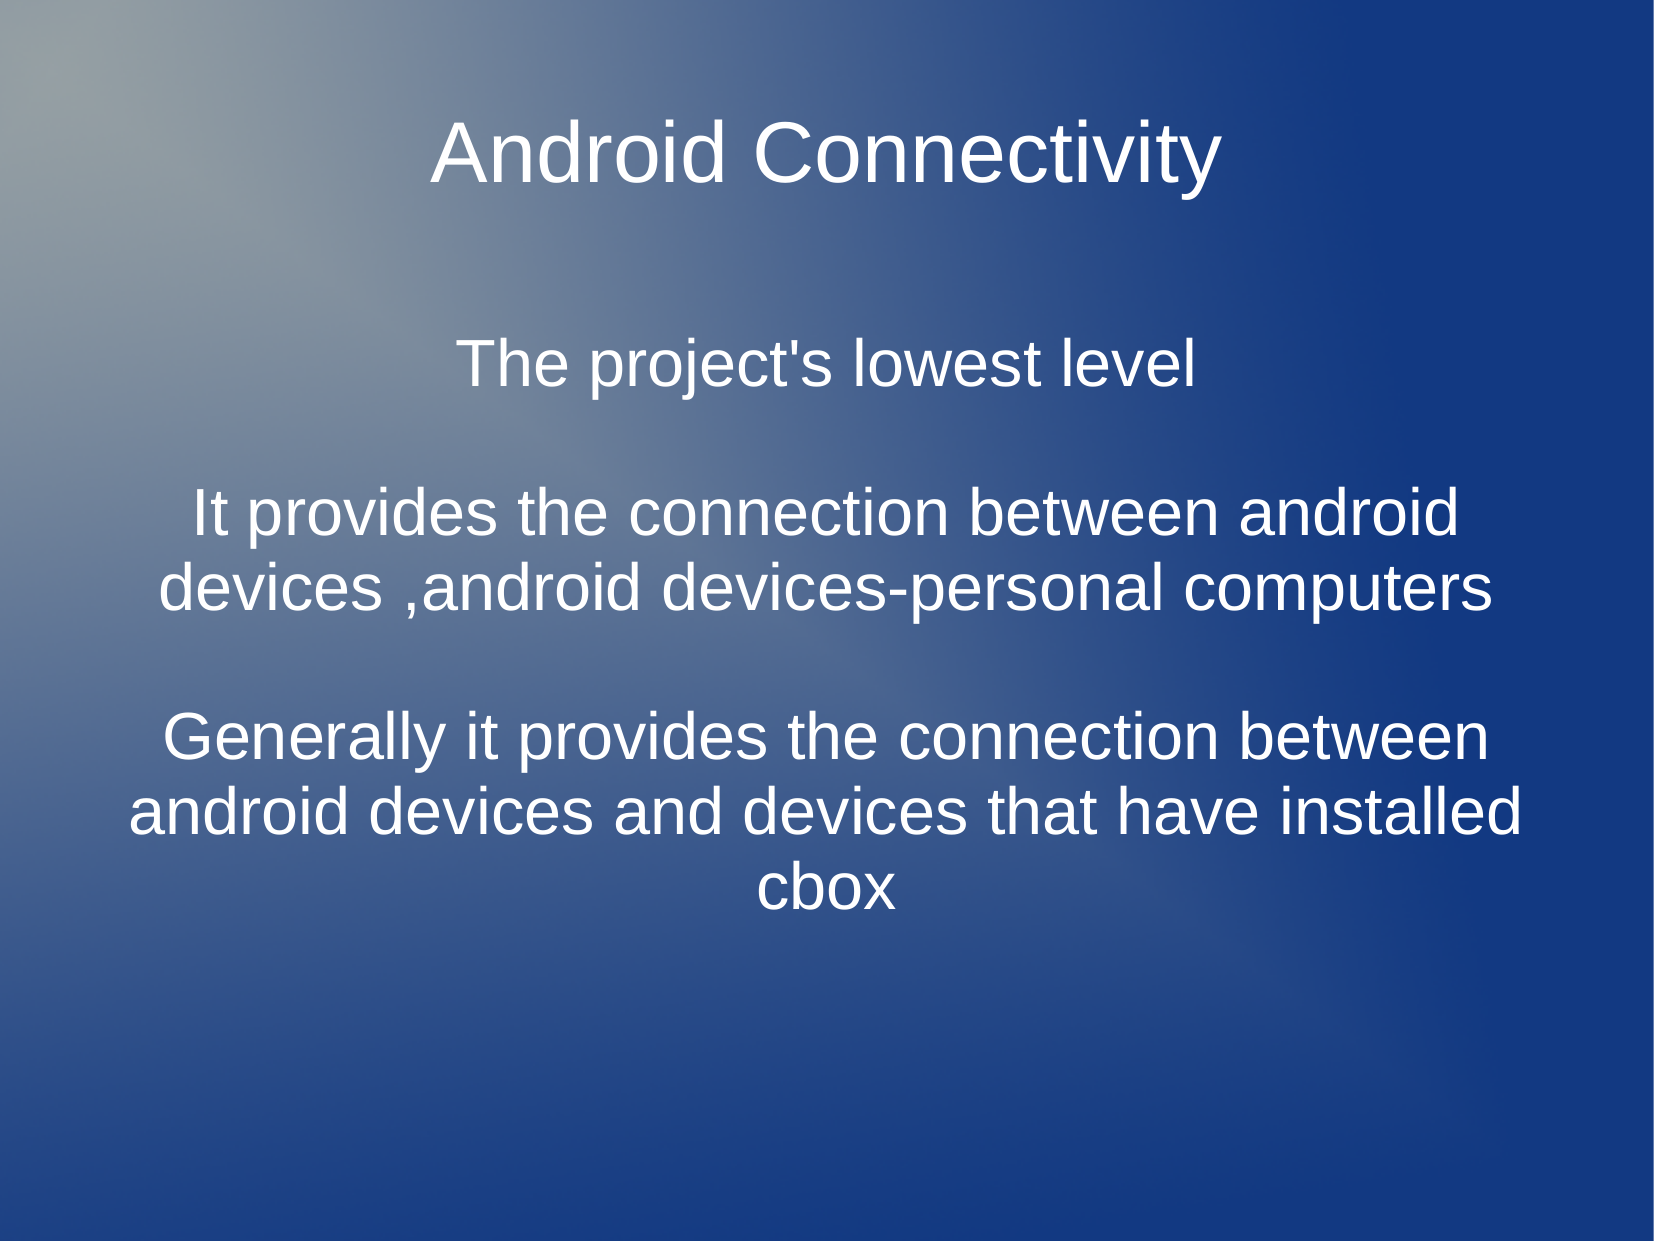

# Android Connectivity
The project's lowest level
It provides the connection between android devices ,android devices-personal computers
Generally it provides the connection between android devices and devices that have installed cbox